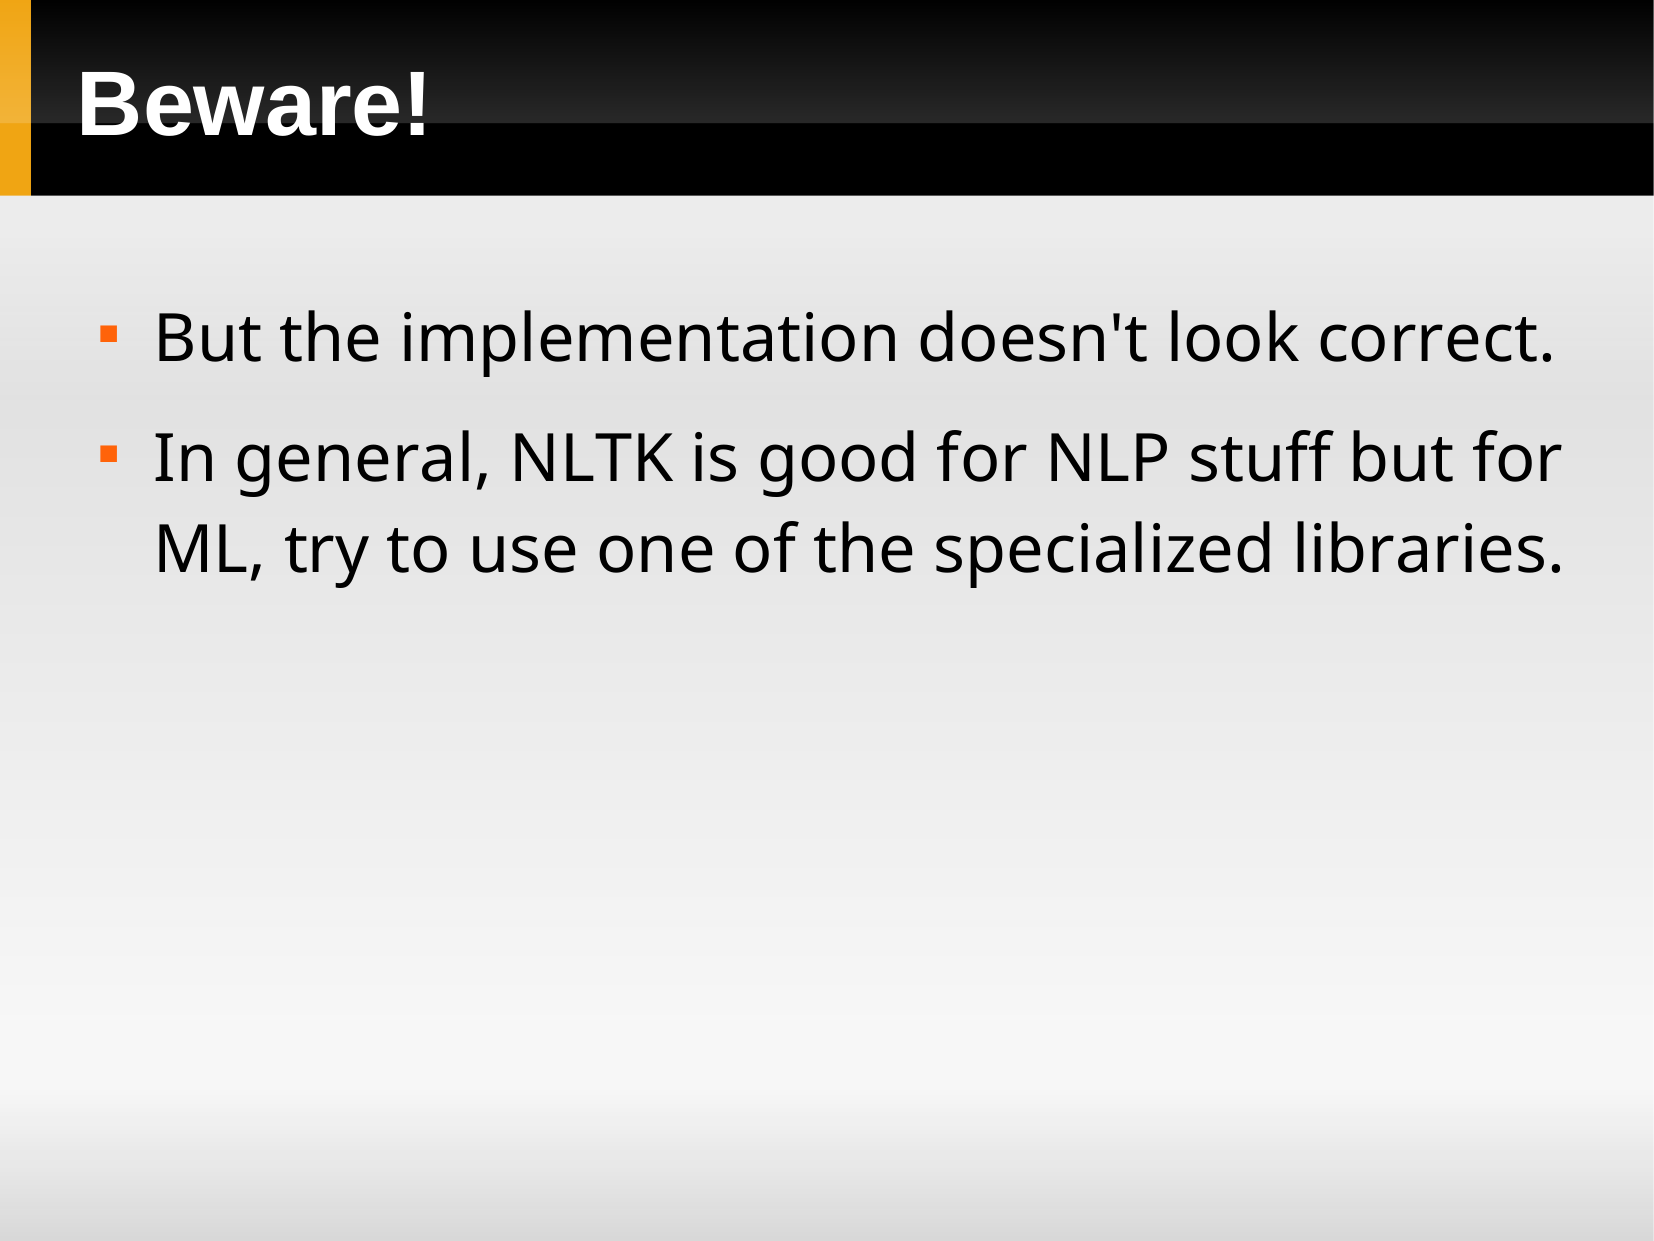

# Beware!
But the implementation doesn't look correct.
In general, NLTK is good for NLP stuff but for ML, try to use one of the specialized libraries.